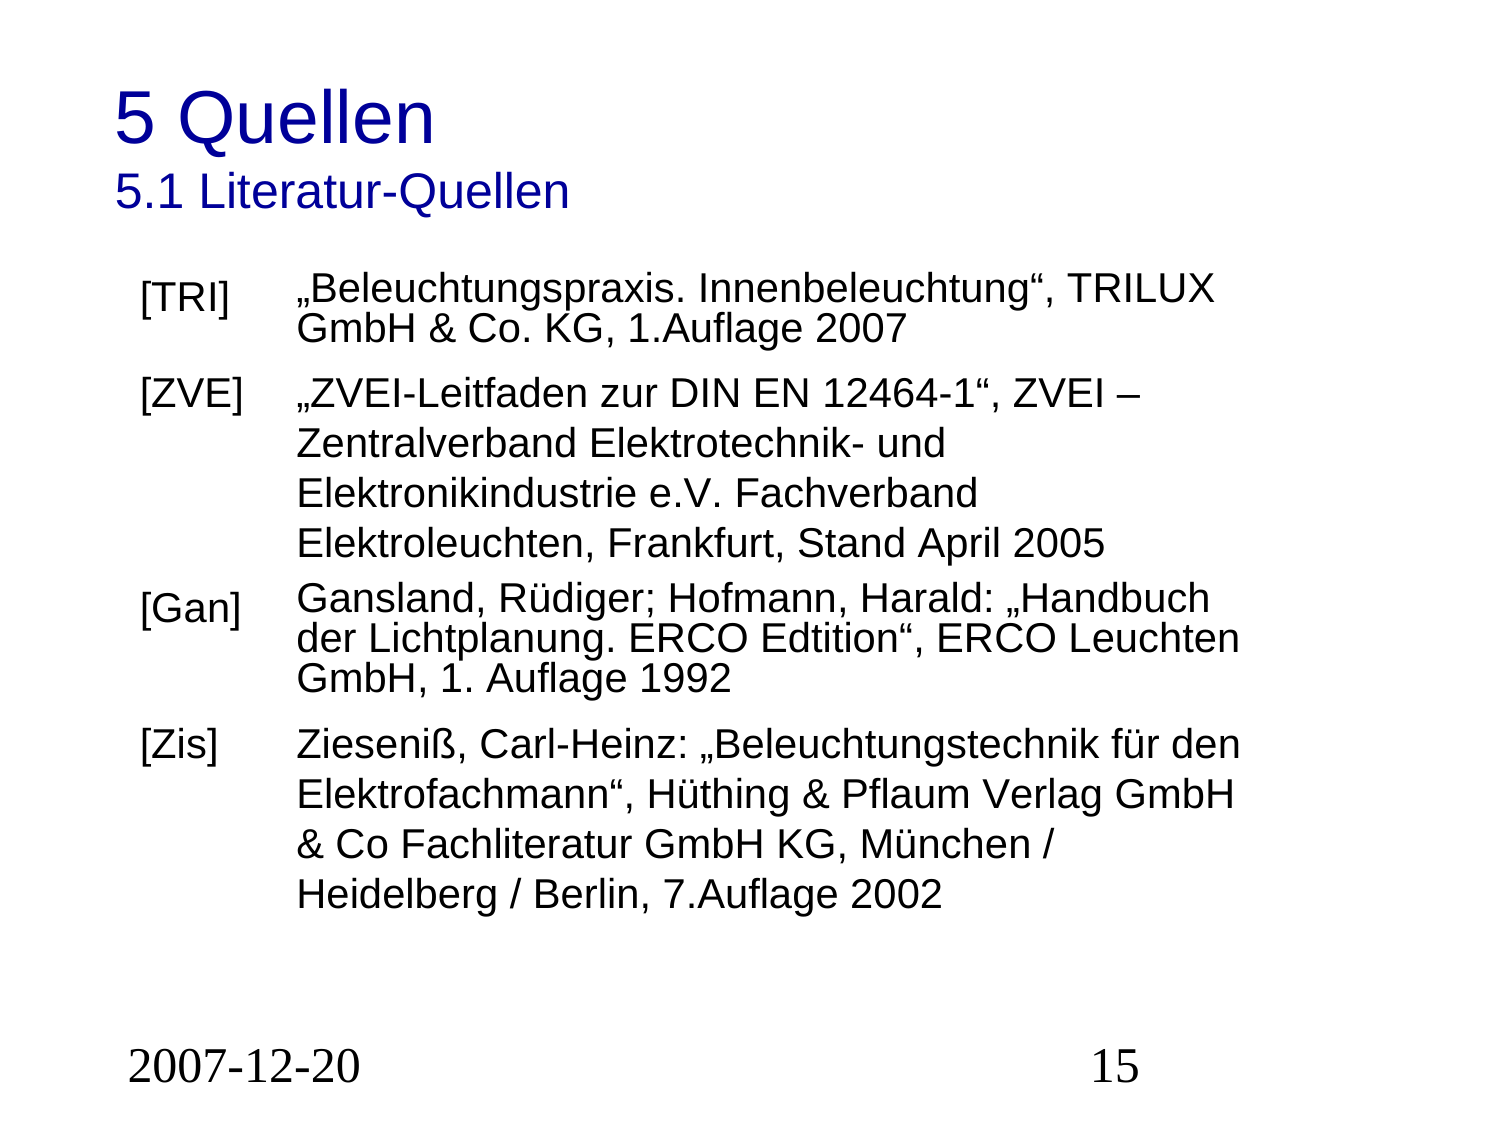

# 5 Quellen 5.1 Literatur-Quellen
| [TRI] | „Beleuchtungspraxis. Innenbeleuchtung“, TRILUX GmbH & Co. KG, 1.Auflage 2007 |
| --- | --- |
| [ZVE] | „ZVEI-Leitfaden zur DIN EN 12464-1“, ZVEI – Zentralverband Elektrotechnik- und Elektronikindustrie e.V. Fachverband Elektroleuchten, Frankfurt, Stand April 2005 |
| [Gan] | Gansland, Rüdiger; Hofmann, Harald: „Handbuch der Lichtplanung. ERCO Edtition“, ERCO Leuchten GmbH, 1. Auflage 1992 |
| [Zis] | Zieseniß, Carl-Heinz: „Beleuchtungstechnik für den Elektrofachmann“, Hüthing & Pflaum Verlag GmbH & Co Fachliteratur GmbH KG, München / Heidelberg / Berlin, 7.Auflage 2002 |
2007-12-20
15